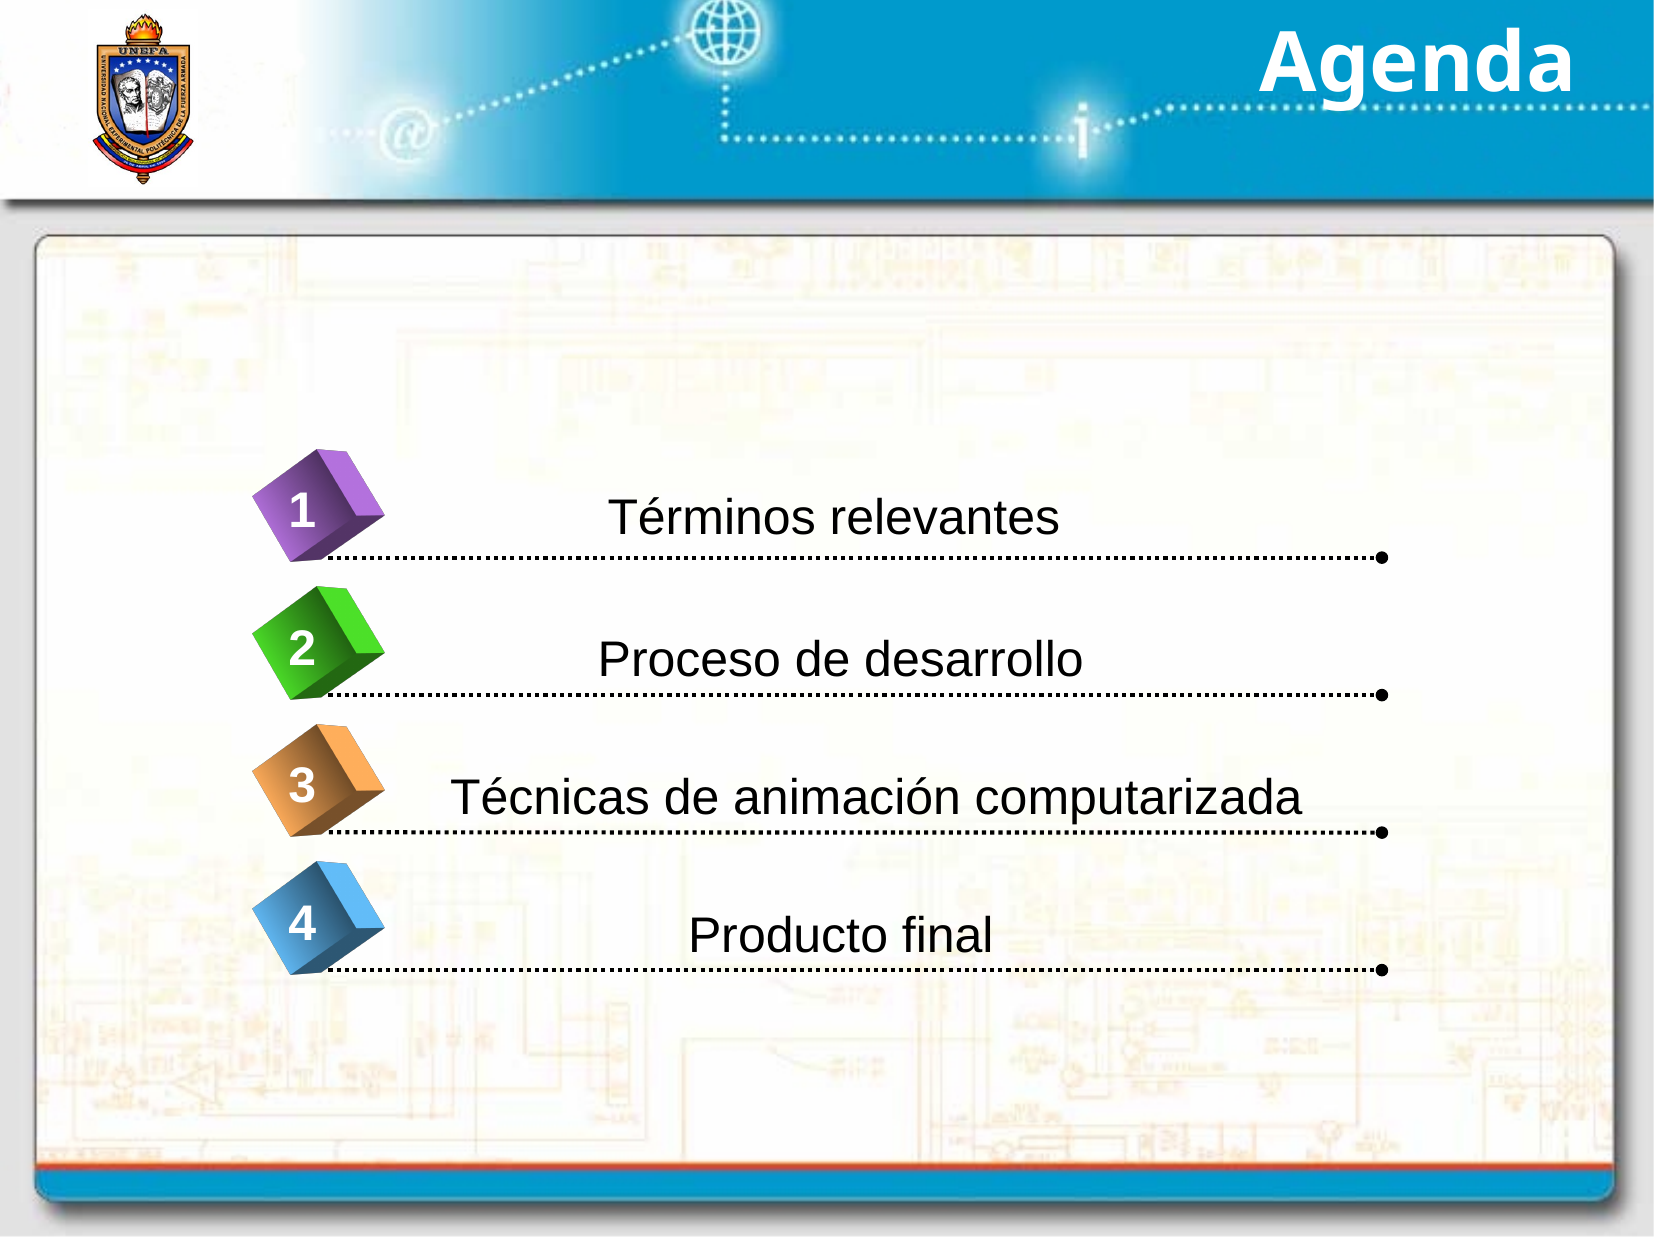

# Agenda
1
Términos relevantes
2
Proceso de desarrollo
3
Técnicas de animación computarizada
4
Producto final